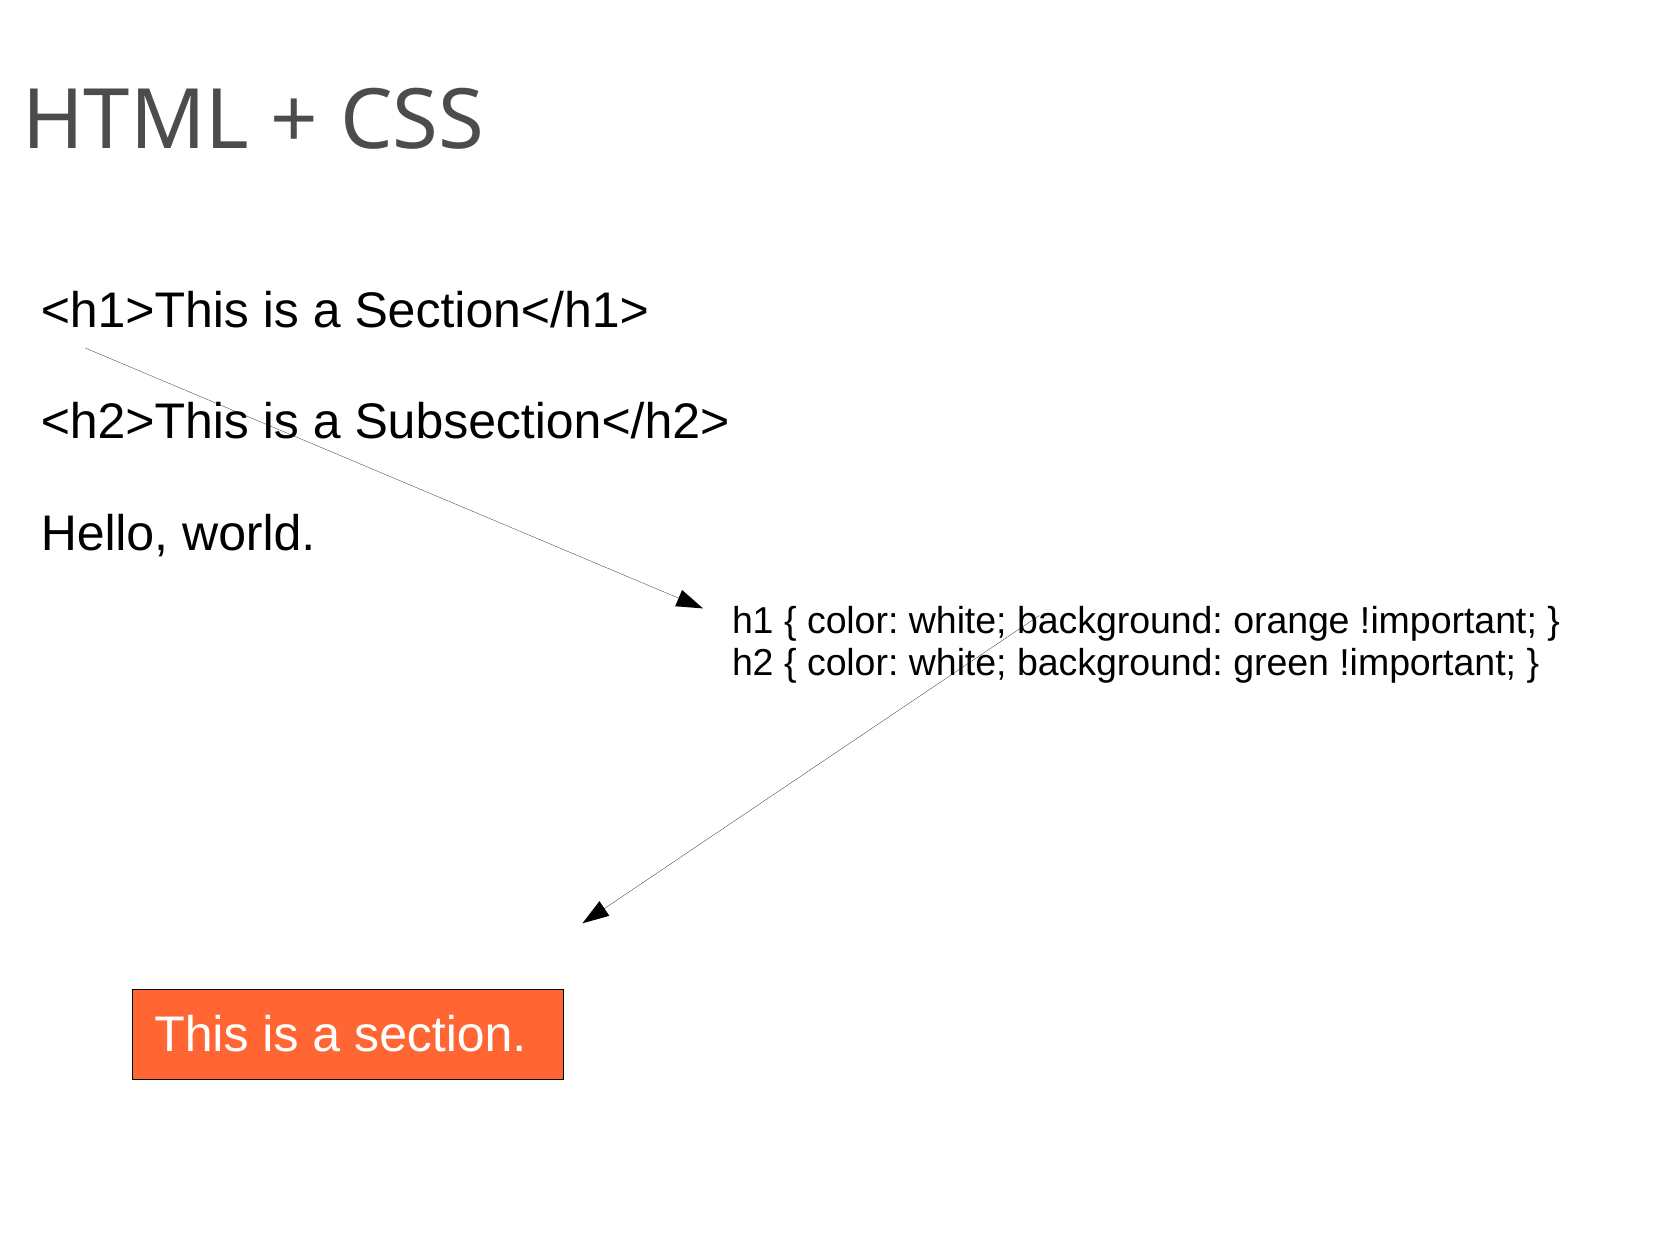

# HTML + CSS
<h1>This is a Section</h1>
<h2>This is a Subsection</h2>
Hello, world.
h1 { color: white; background: orange !important; }
h2 { color: white; background: green !important; }
This is a section.